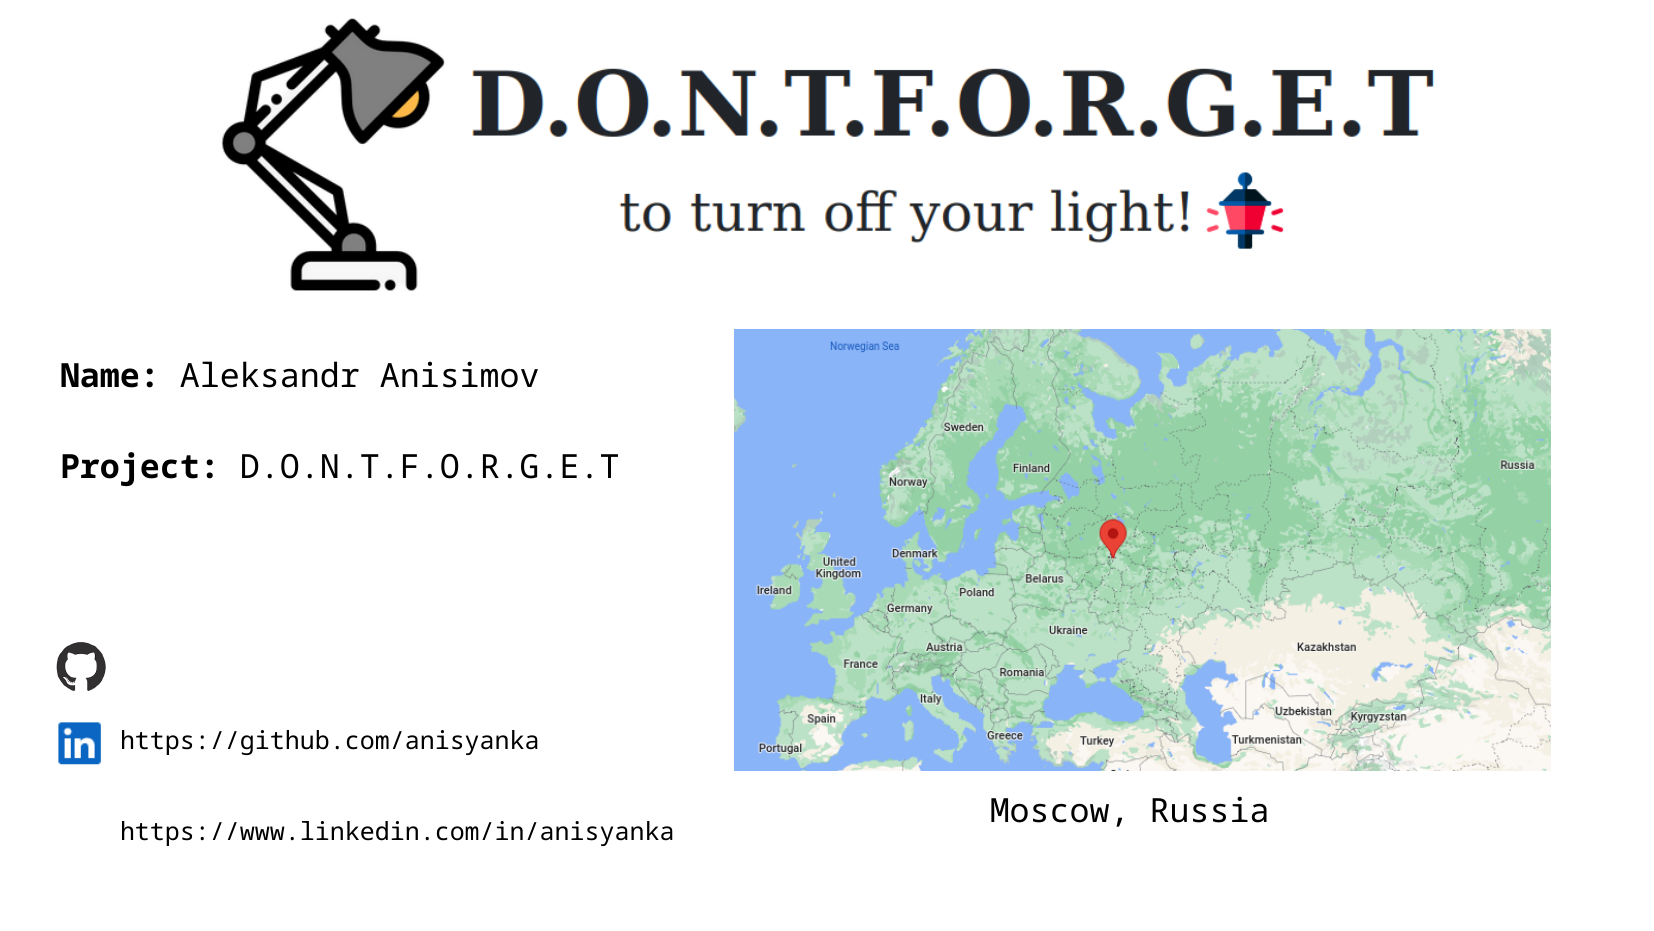

Name: Aleksandr Anisimov
Project: D.O.N.T.F.O.R.G.E.T
	 https://github.com/anisyanka
 https://www.linkedin.com/in/anisyanka
Moscow, Russia